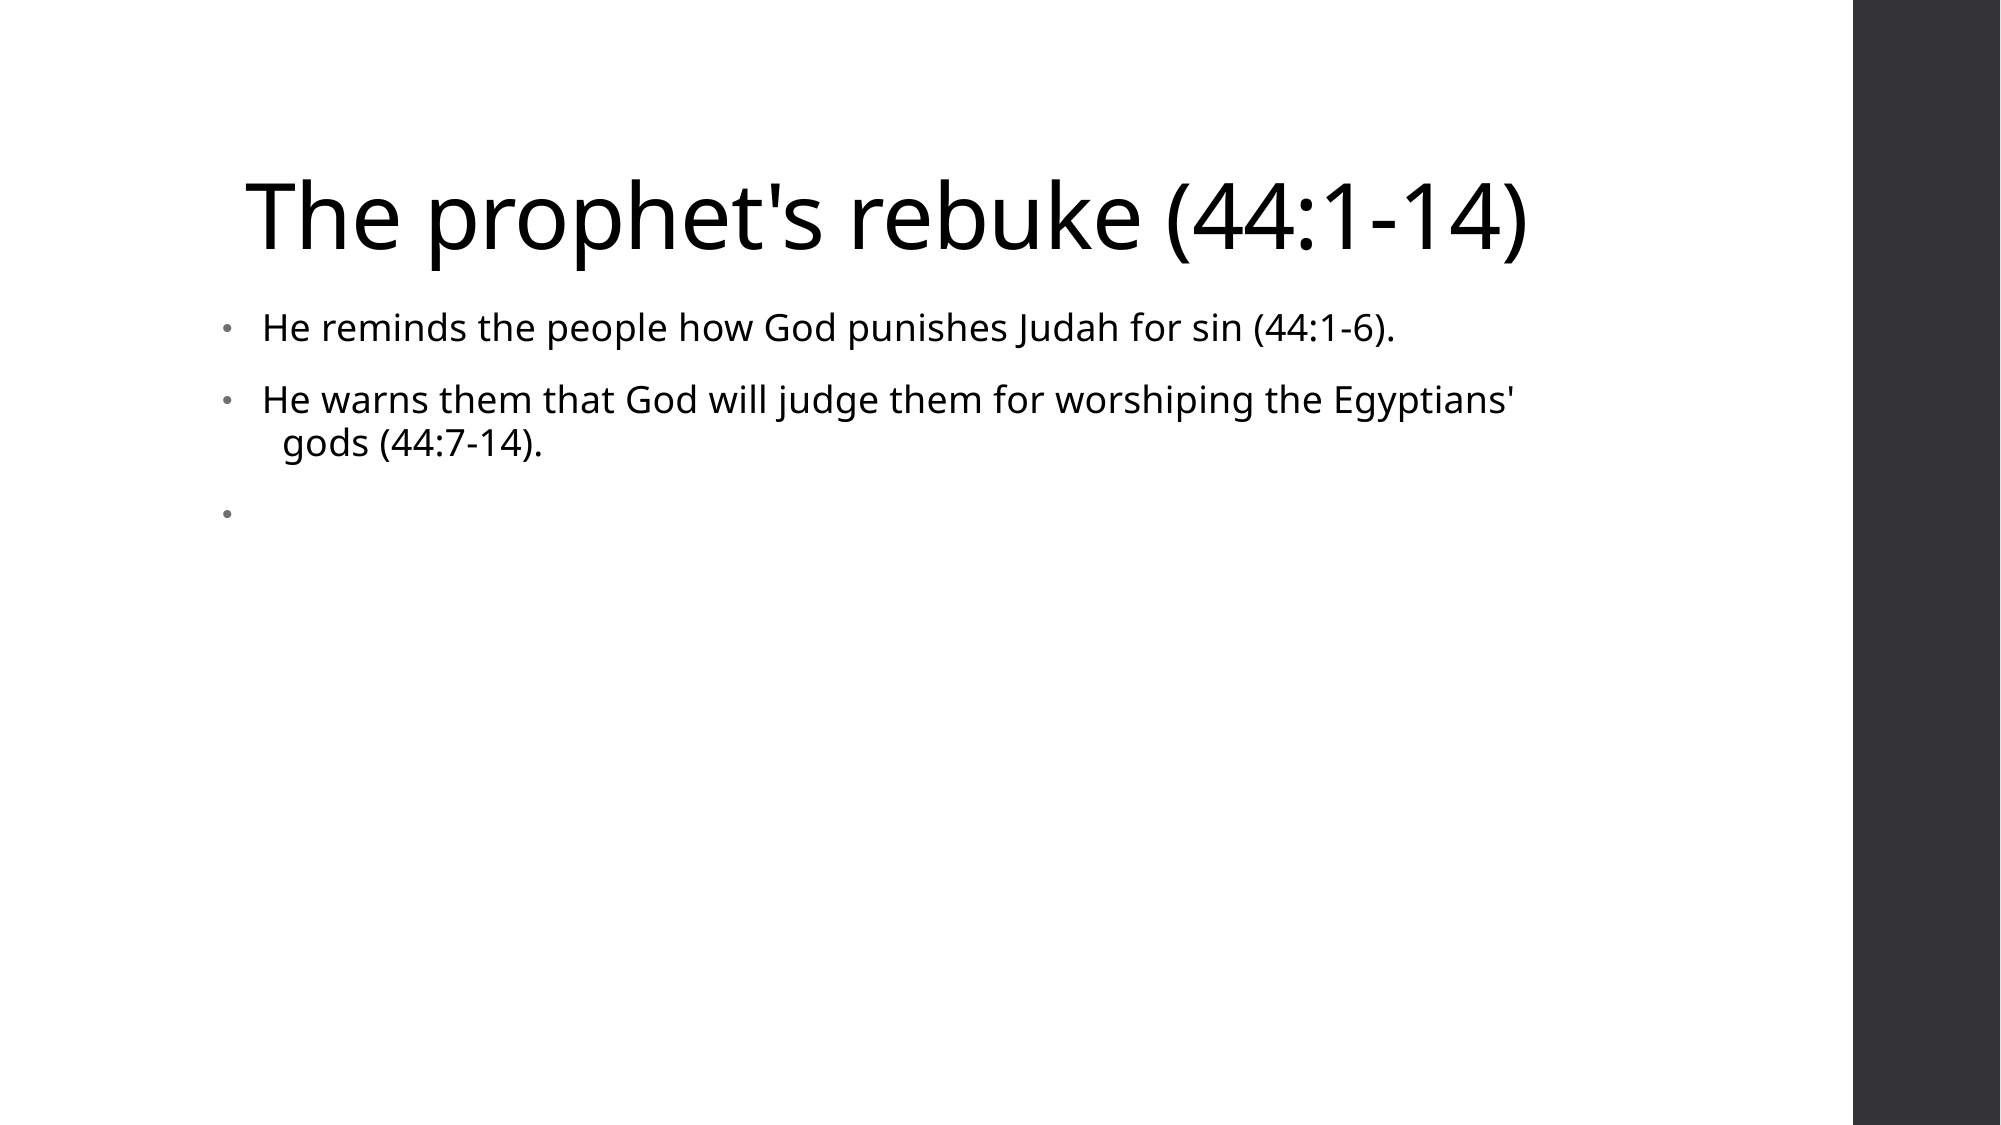

# The prophet's rebuke (44:1-14)
 He reminds the people how God punishes Judah for sin (44:1-6).
 He warns them that God will judge them for worshiping the Egyptians' gods (44:7-14).